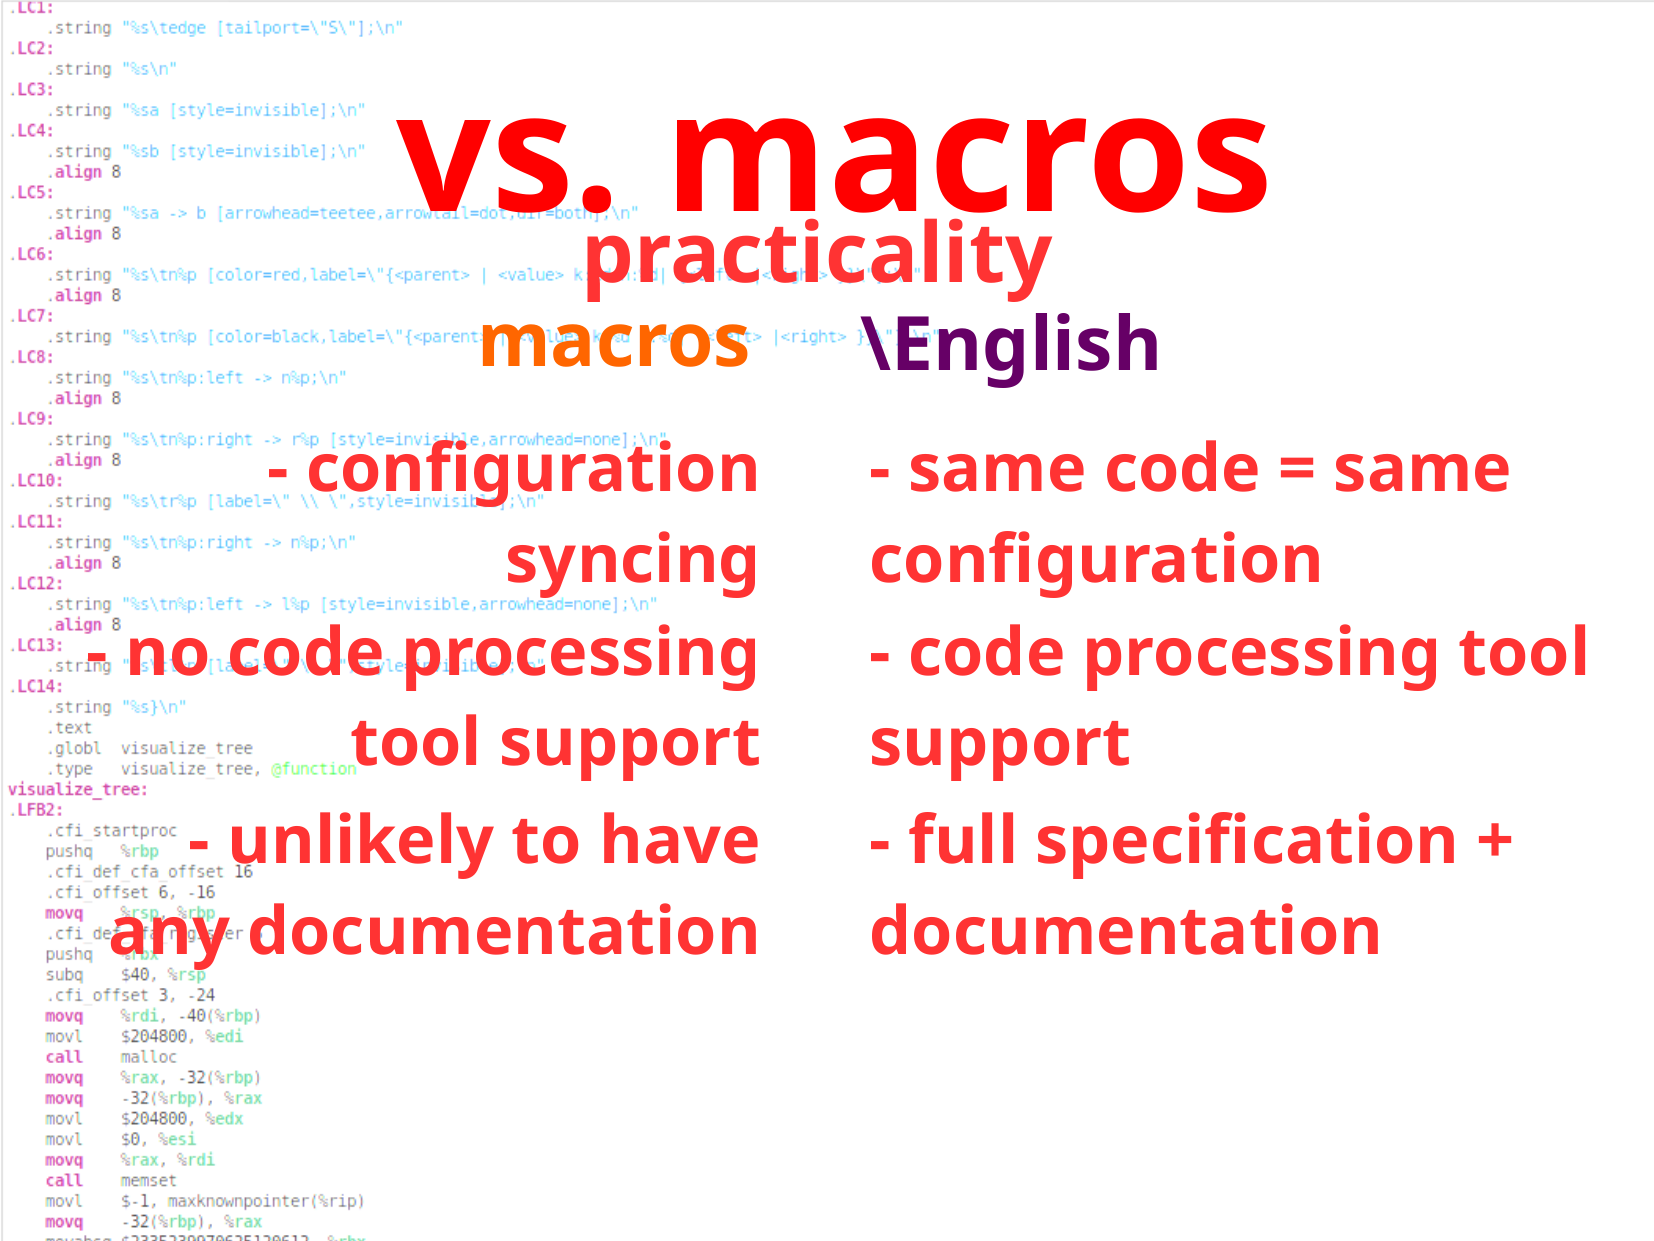

vs. macros
practicality
macros
\English
- same code = same configuration
- configuration syncing
- code processing tool support
- no code processing tool support
- full specification + documentation
- unlikely to have any documentation